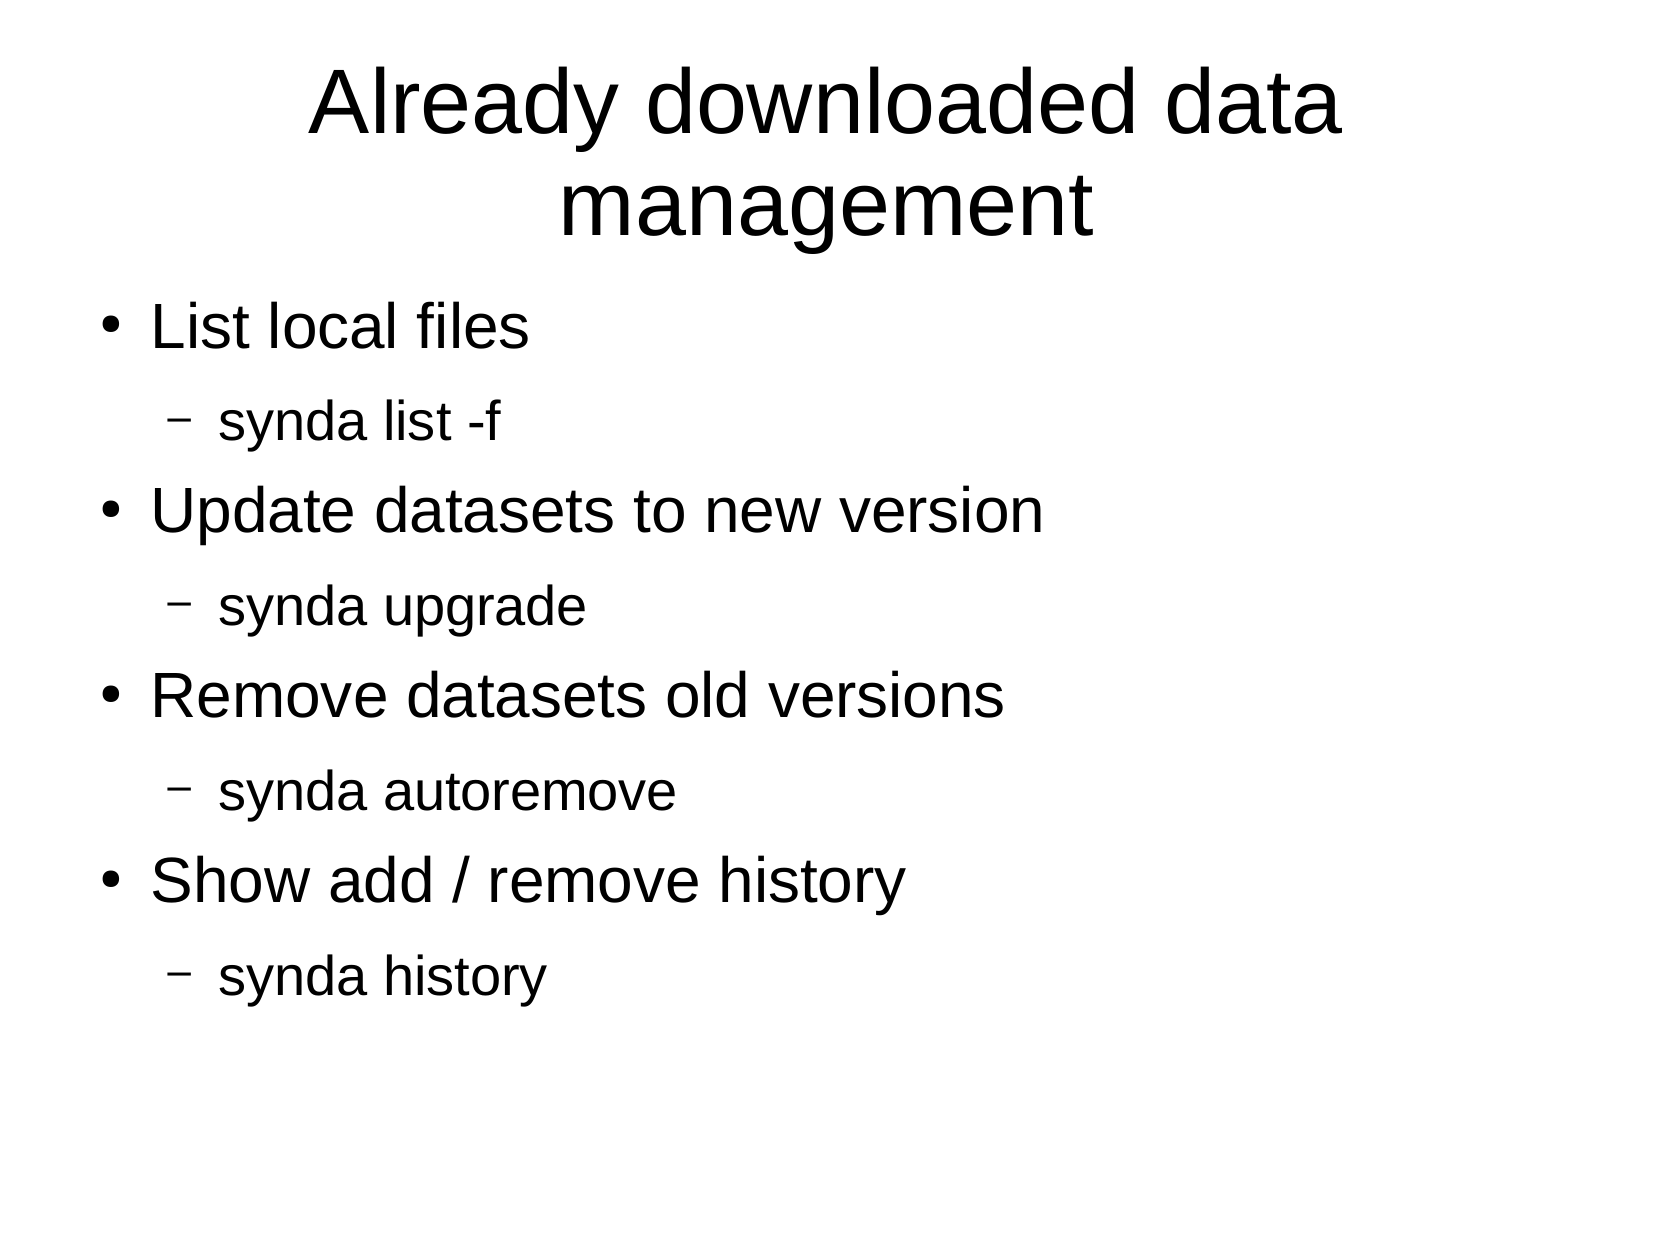

# Already downloaded data management
List local files
synda list -f
Update datasets to new version
synda upgrade
Remove datasets old versions
synda autoremove
Show add / remove history
synda history